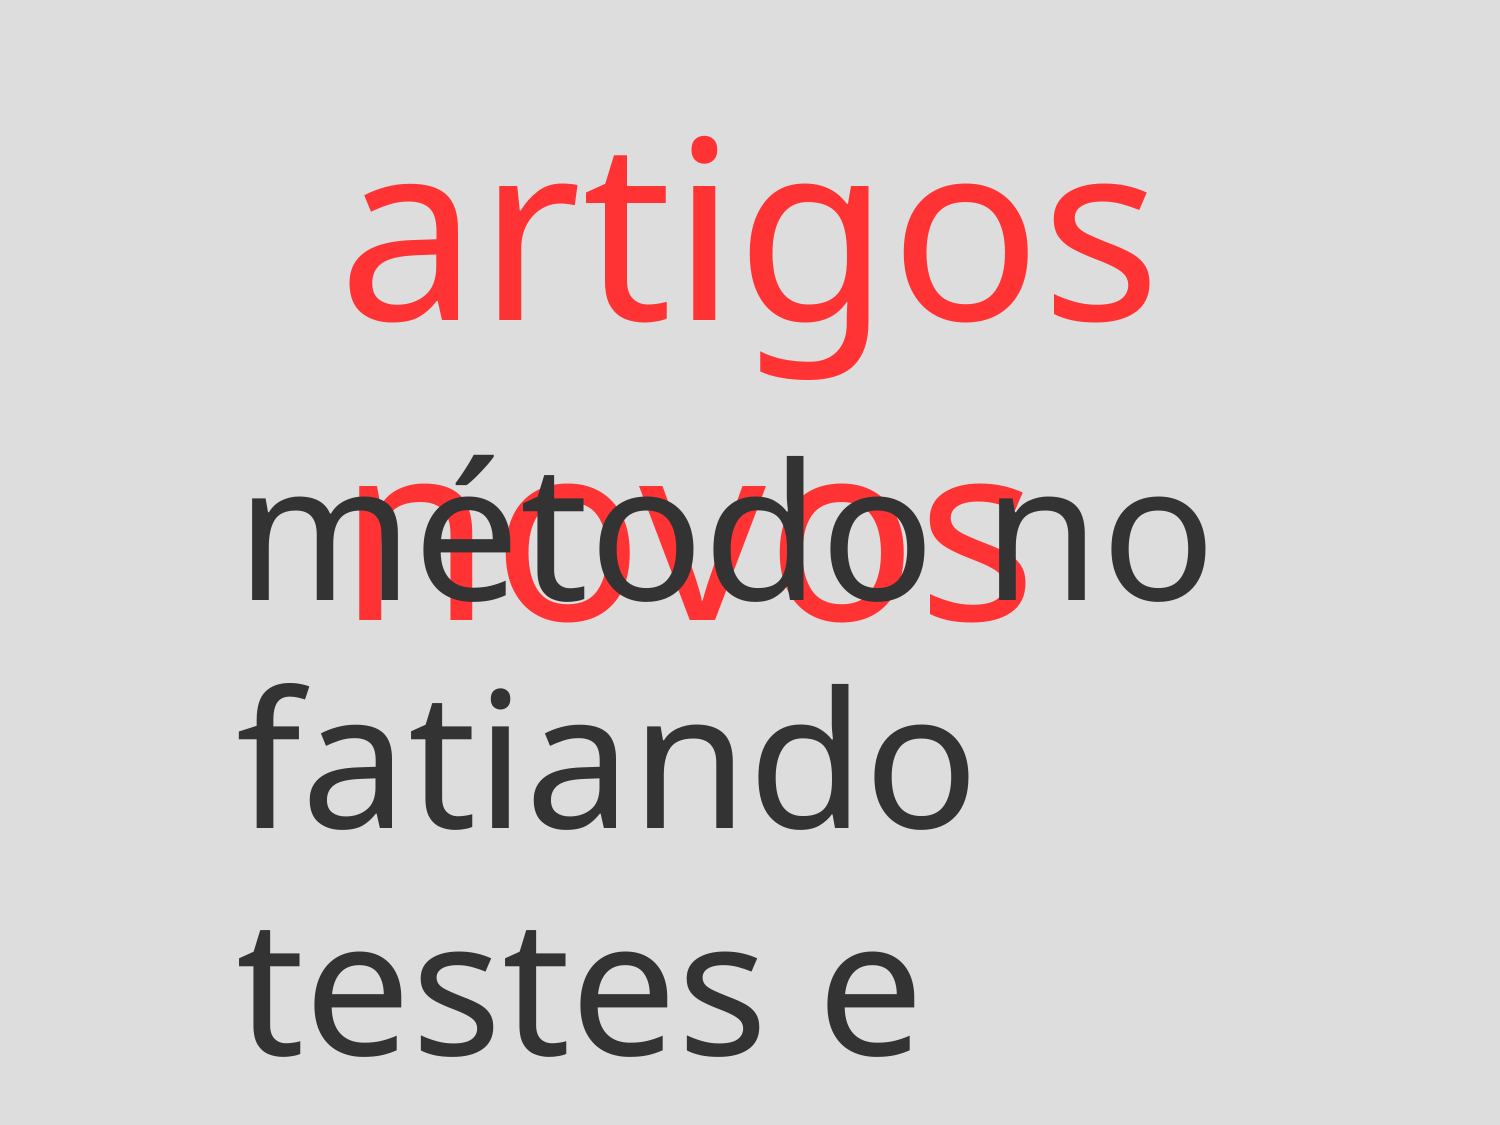

# artigos novos
método no fatiando
testes e aplicações
em IPython notebooks